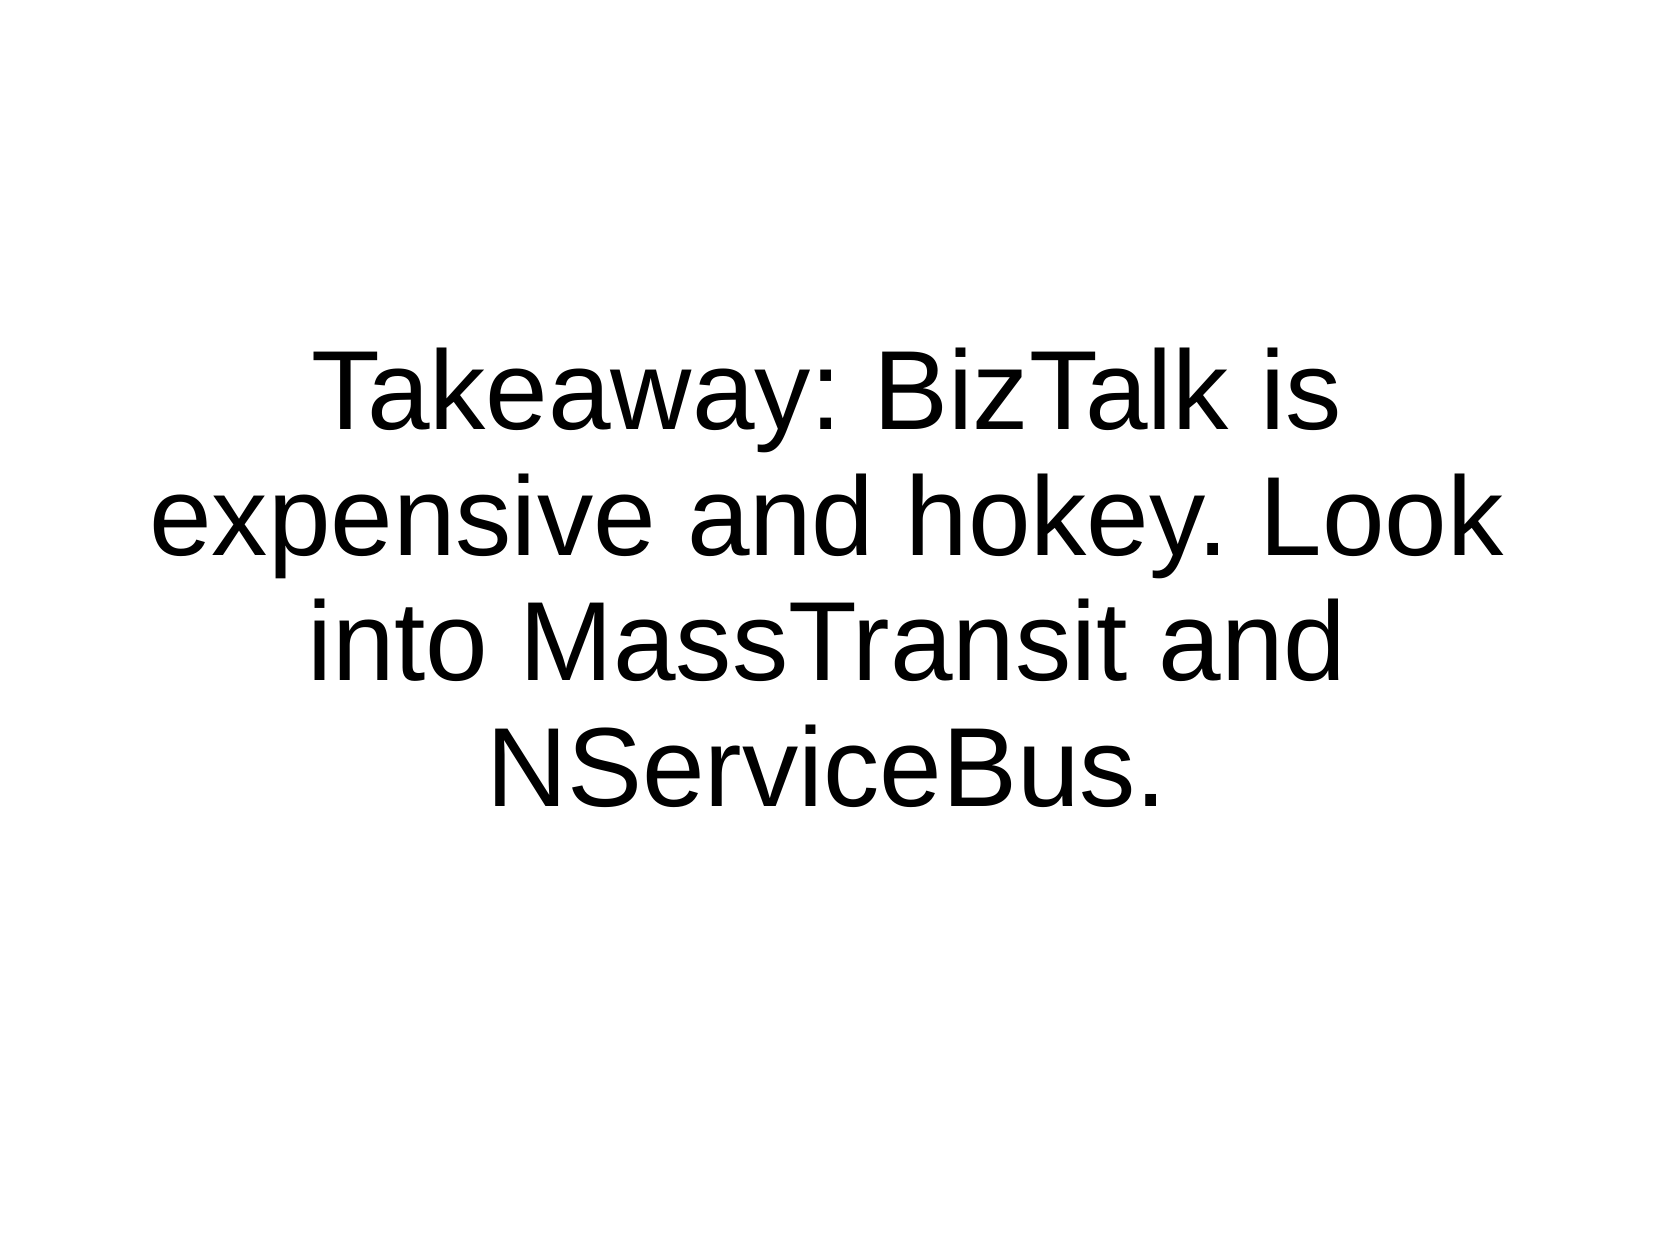

# Takeaway: BizTalk is expensive and hokey. Look into MassTransit and NServiceBus.